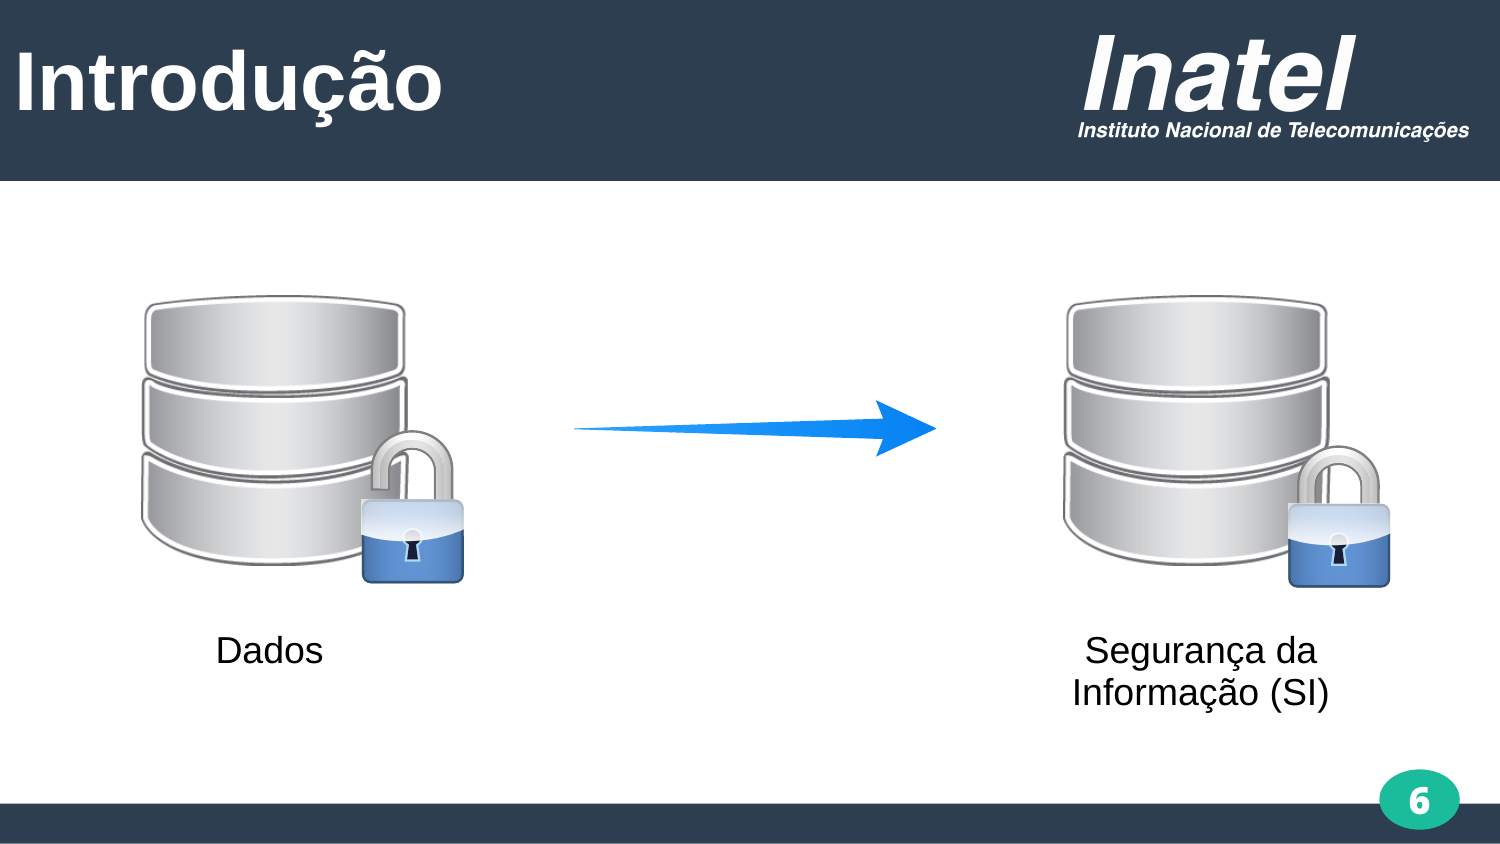

Introdução
Dados
Segurança da
Informação (SI)
6